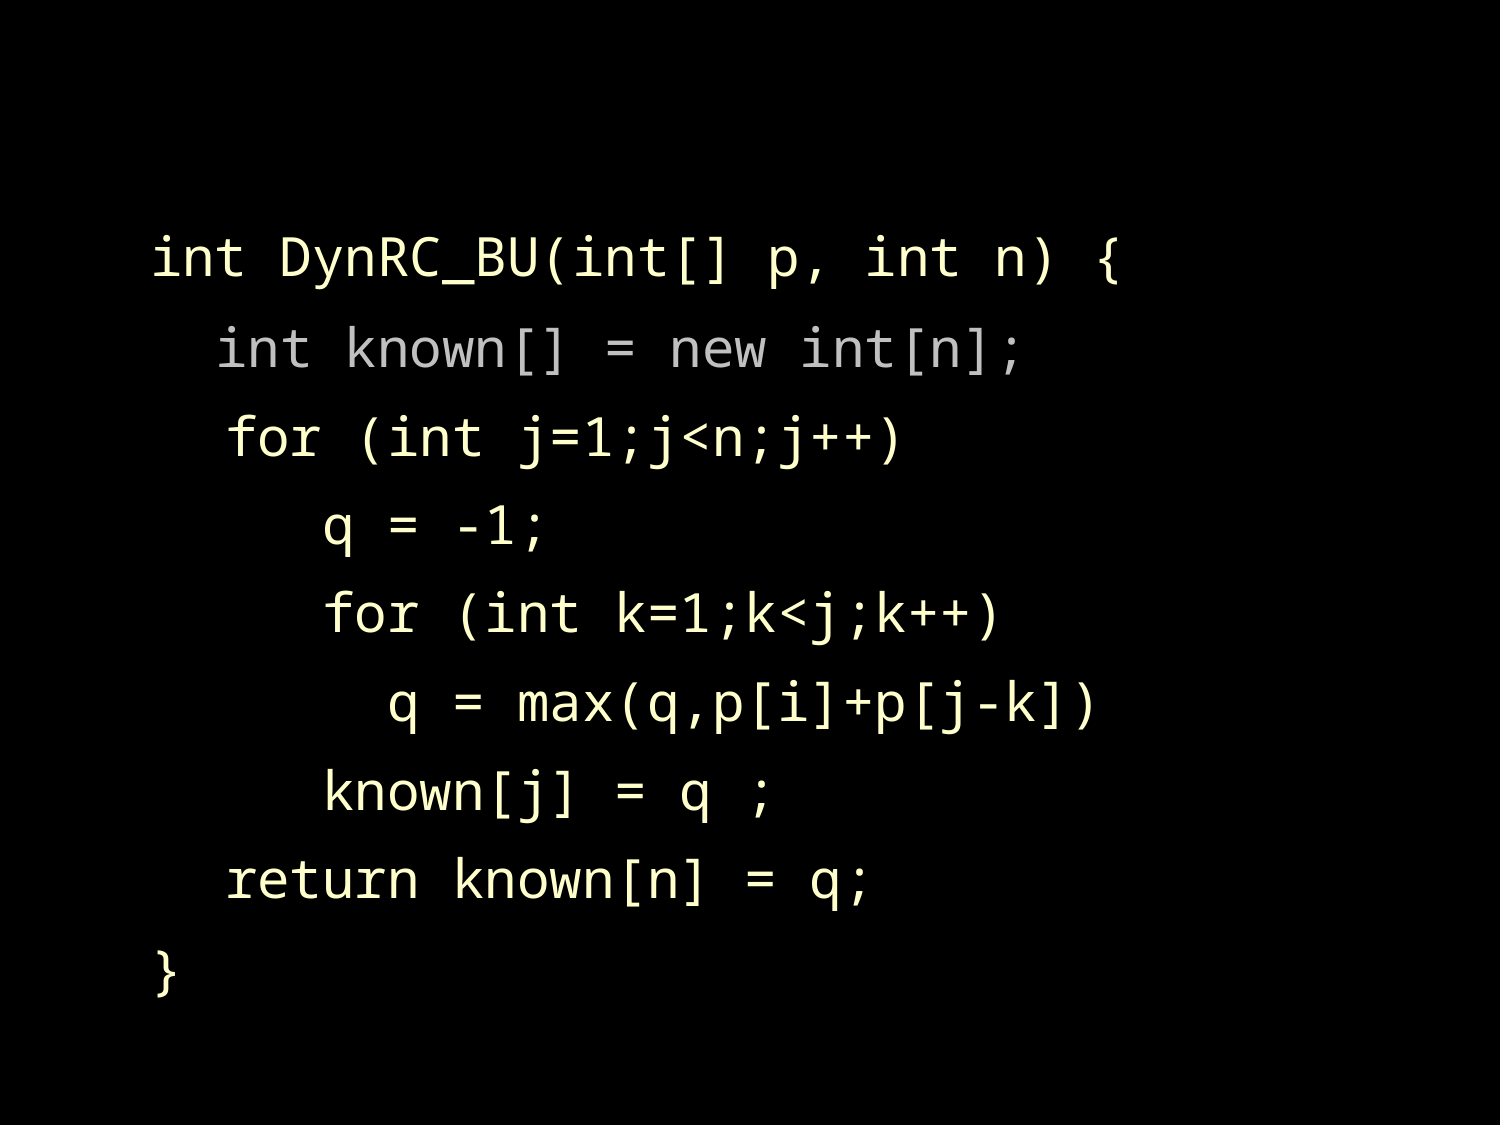

# int DynRC_BU(int[] p, int n) {
 int known[] = new int[n];
for (int j=1;j<n;j++)
 q = -1;
 for (int k=1;k<j;k++)
 q = max(q,p[i]+p[j-k])
 known[j] = q ;
return known[n] = q;
}